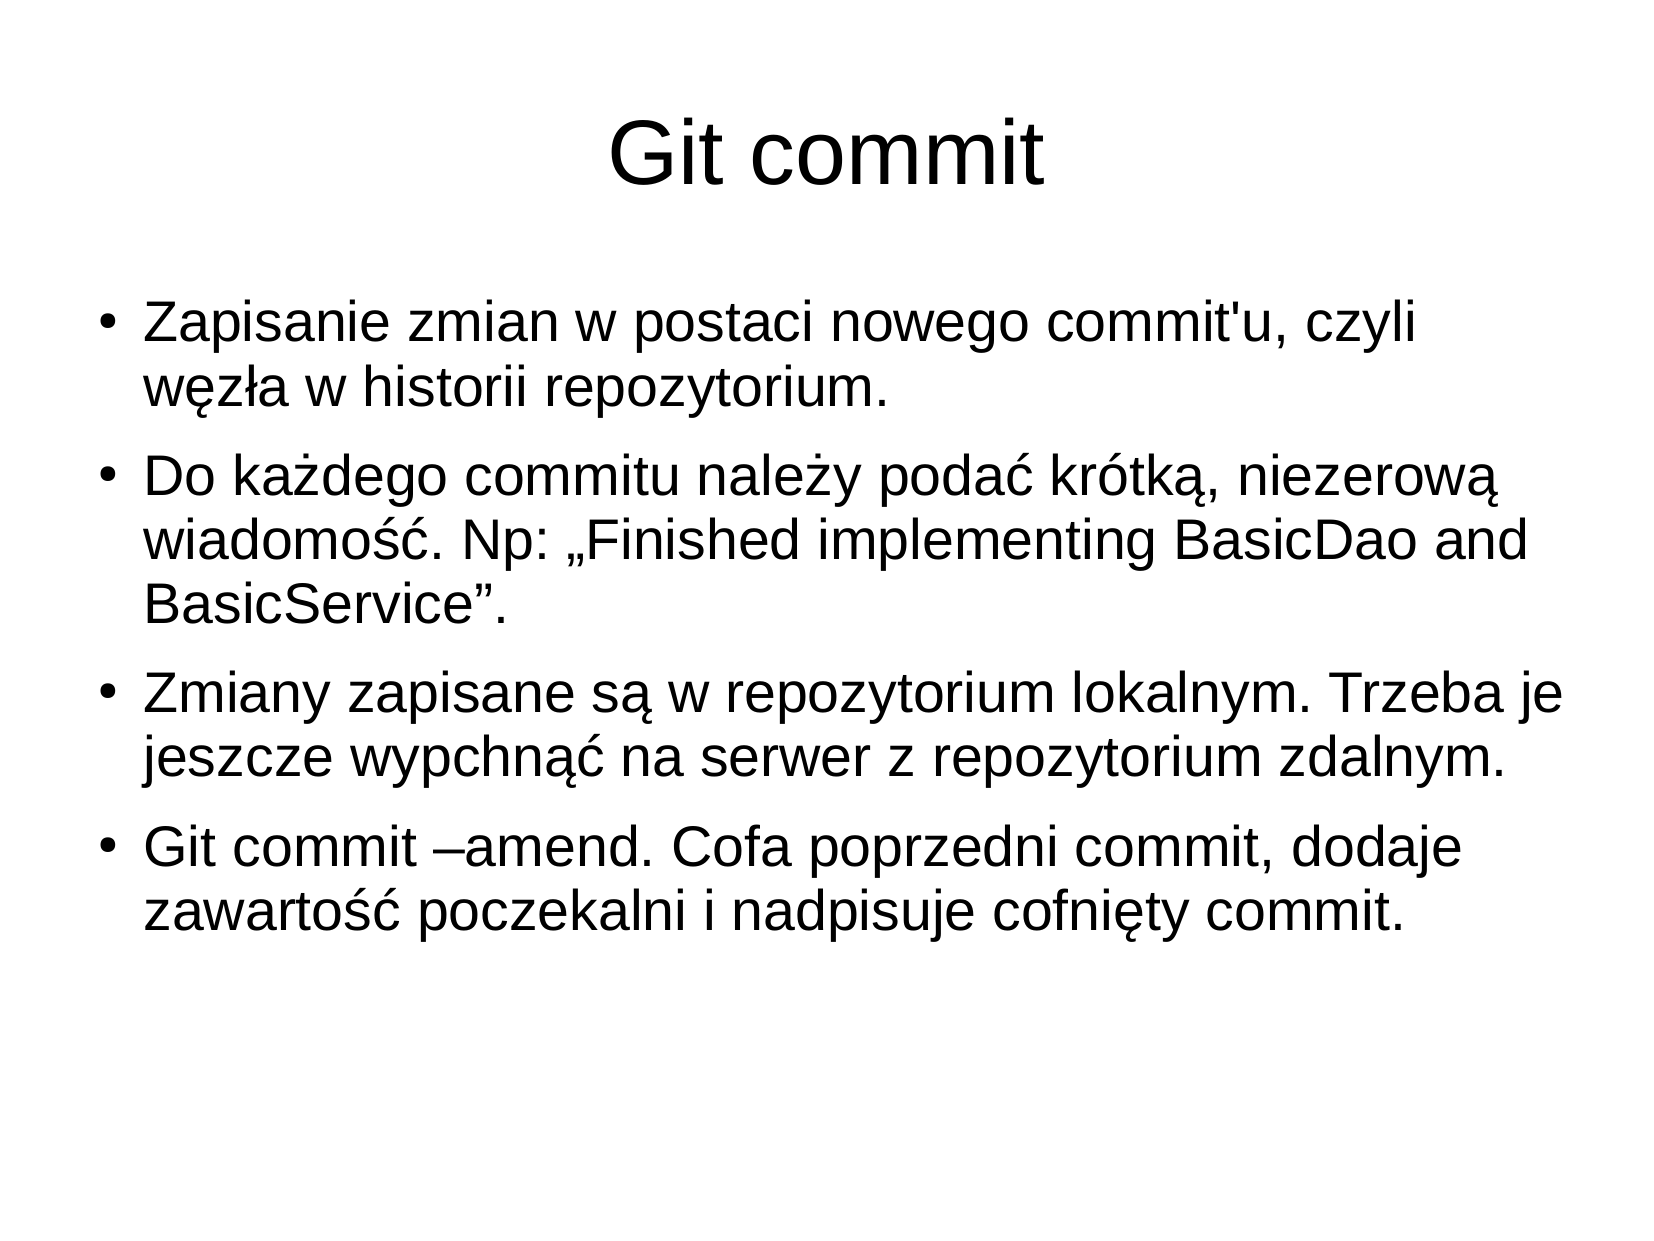

# Git commit
Zapisanie zmian w postaci nowego commit'u, czyli węzła w historii repozytorium.
Do każdego commitu należy podać krótką, niezerową wiadomość. Np: „Finished implementing BasicDao and BasicService”.
Zmiany zapisane są w repozytorium lokalnym. Trzeba je jeszcze wypchnąć na serwer z repozytorium zdalnym.
Git commit –amend. Cofa poprzedni commit, dodaje zawartość poczekalni i nadpisuje cofnięty commit.